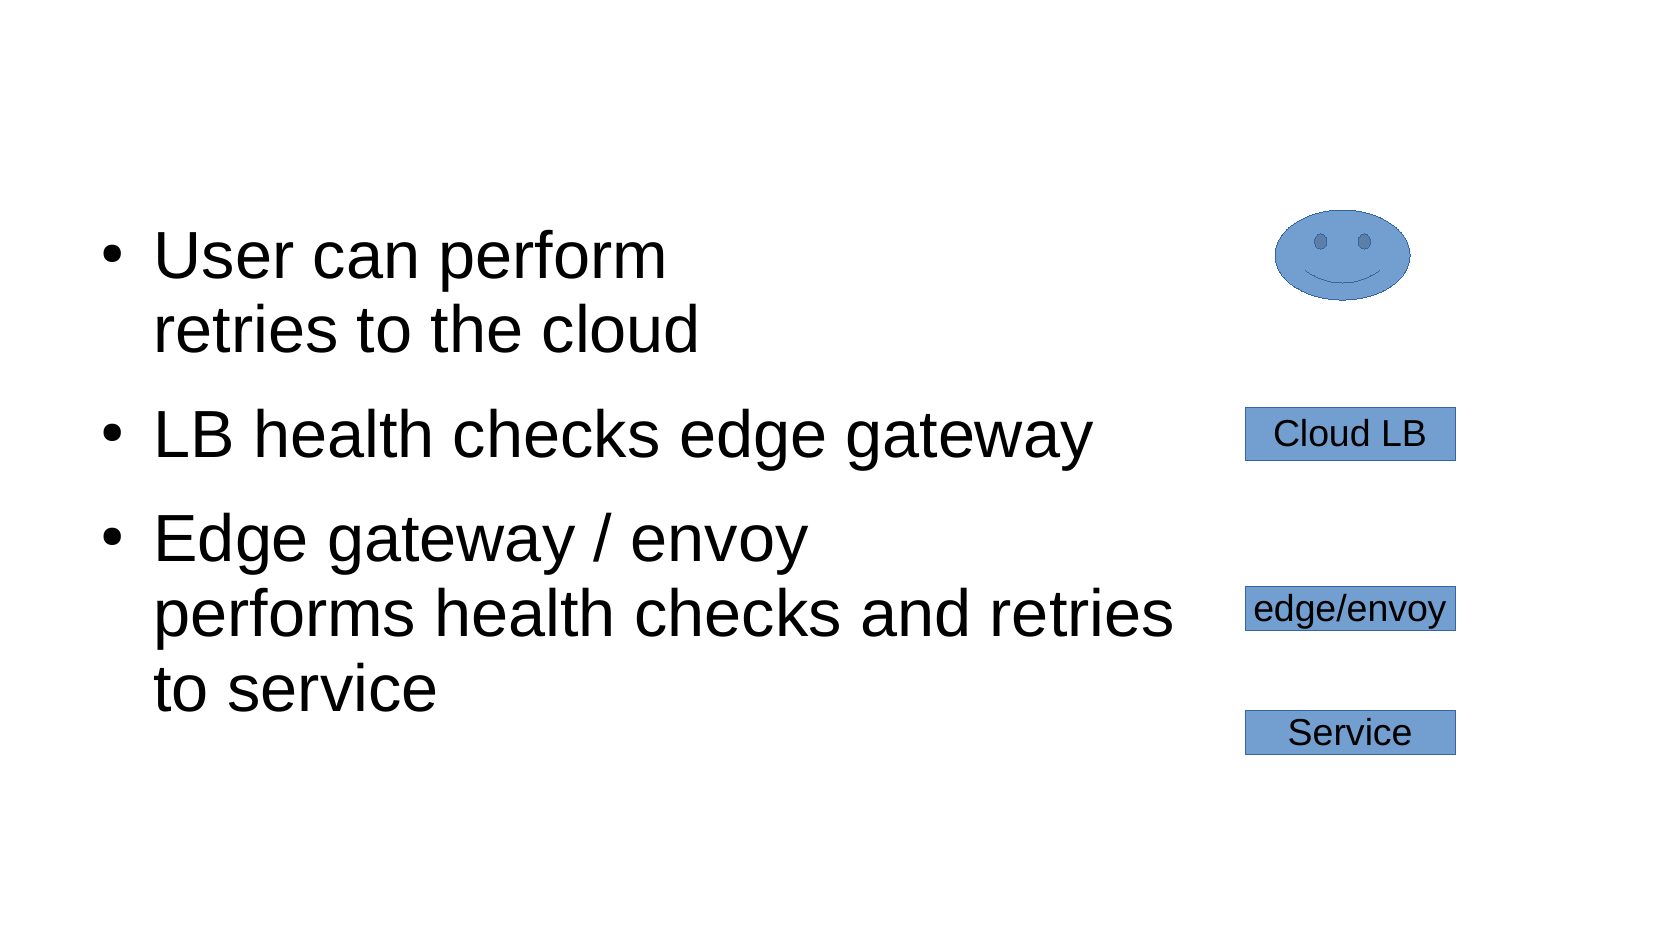

# User can perform retries to the cloud
LB health checks edge gateway
Edge gateway / envoy
performs health checks and retries
to service
Cloud LB
edge/envoy
Service